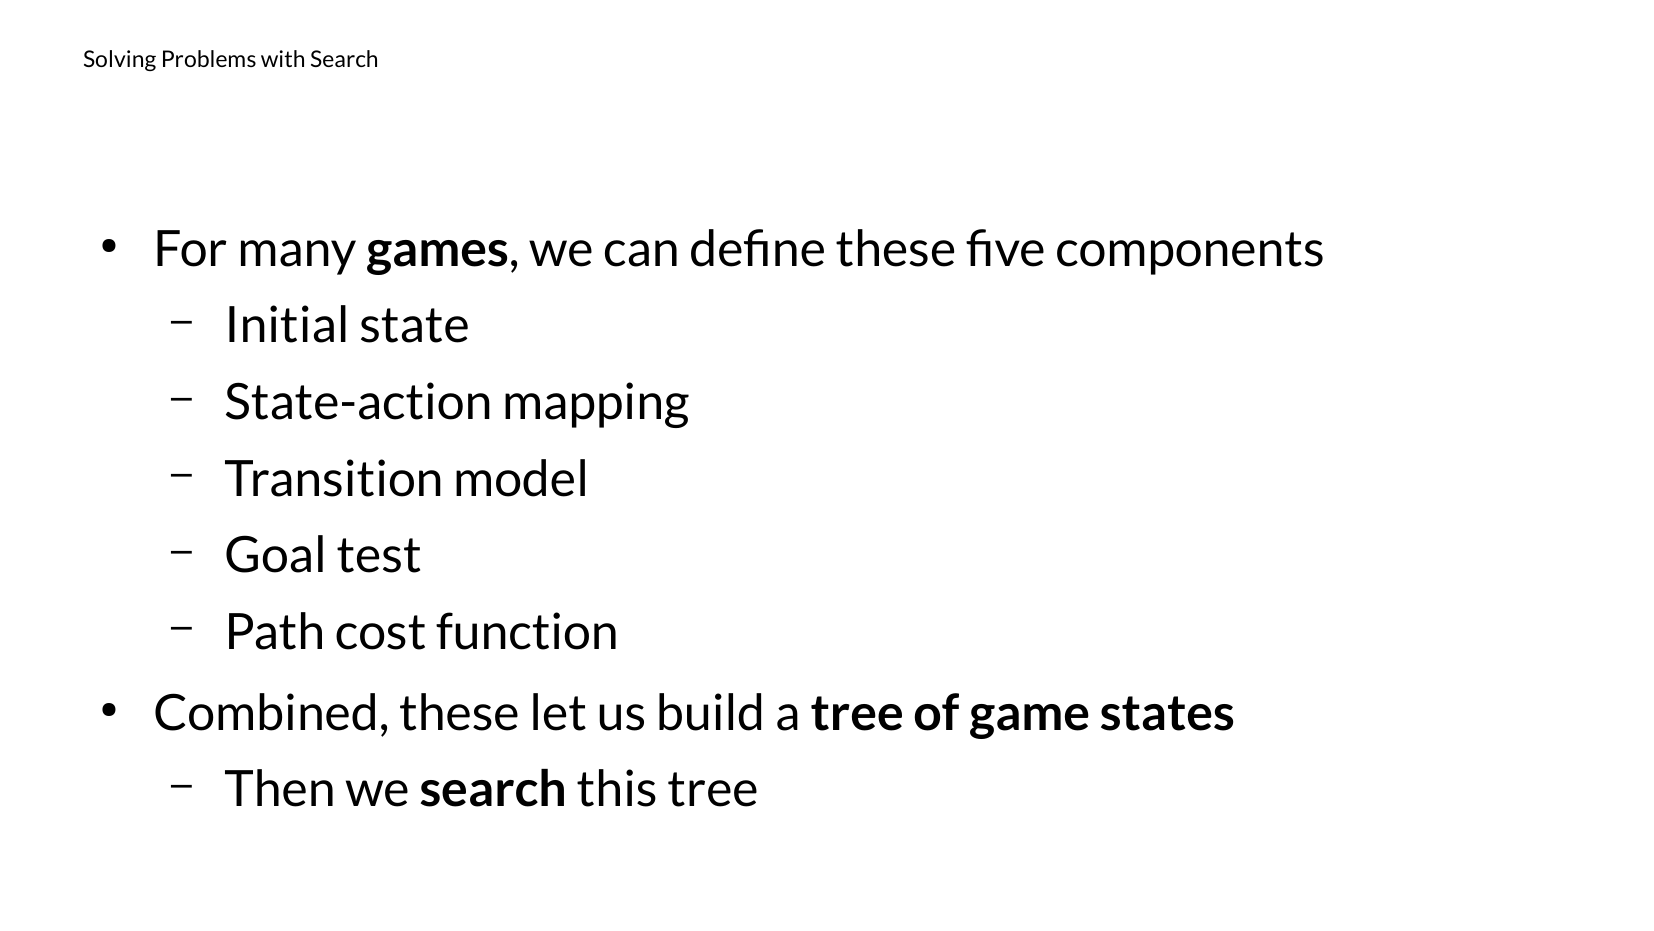

# Solving Problems with Search
For many games, we can define these five components
Initial state
State-action mapping
Transition model
Goal test
Path cost function
Combined, these let us build a tree of game states
Then we search this tree